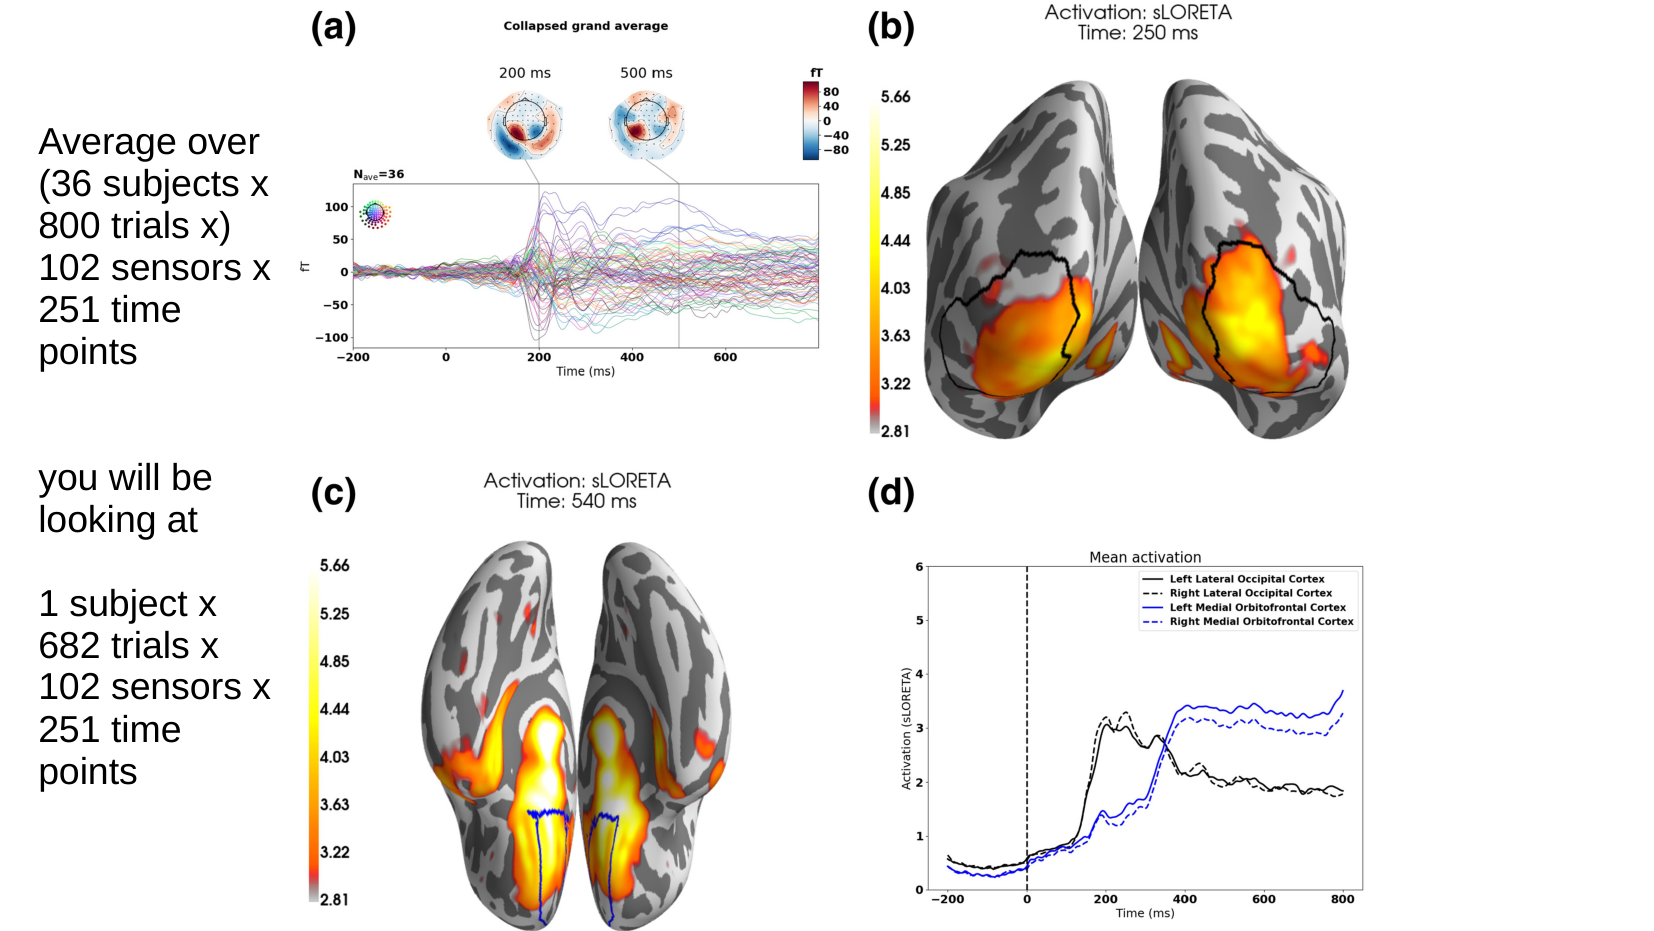

Average over
(36 subjects x
800 trials x)
102 sensors x
251 time points
you will be looking at
1 subject x
682 trials x
102 sensors x
251 time points